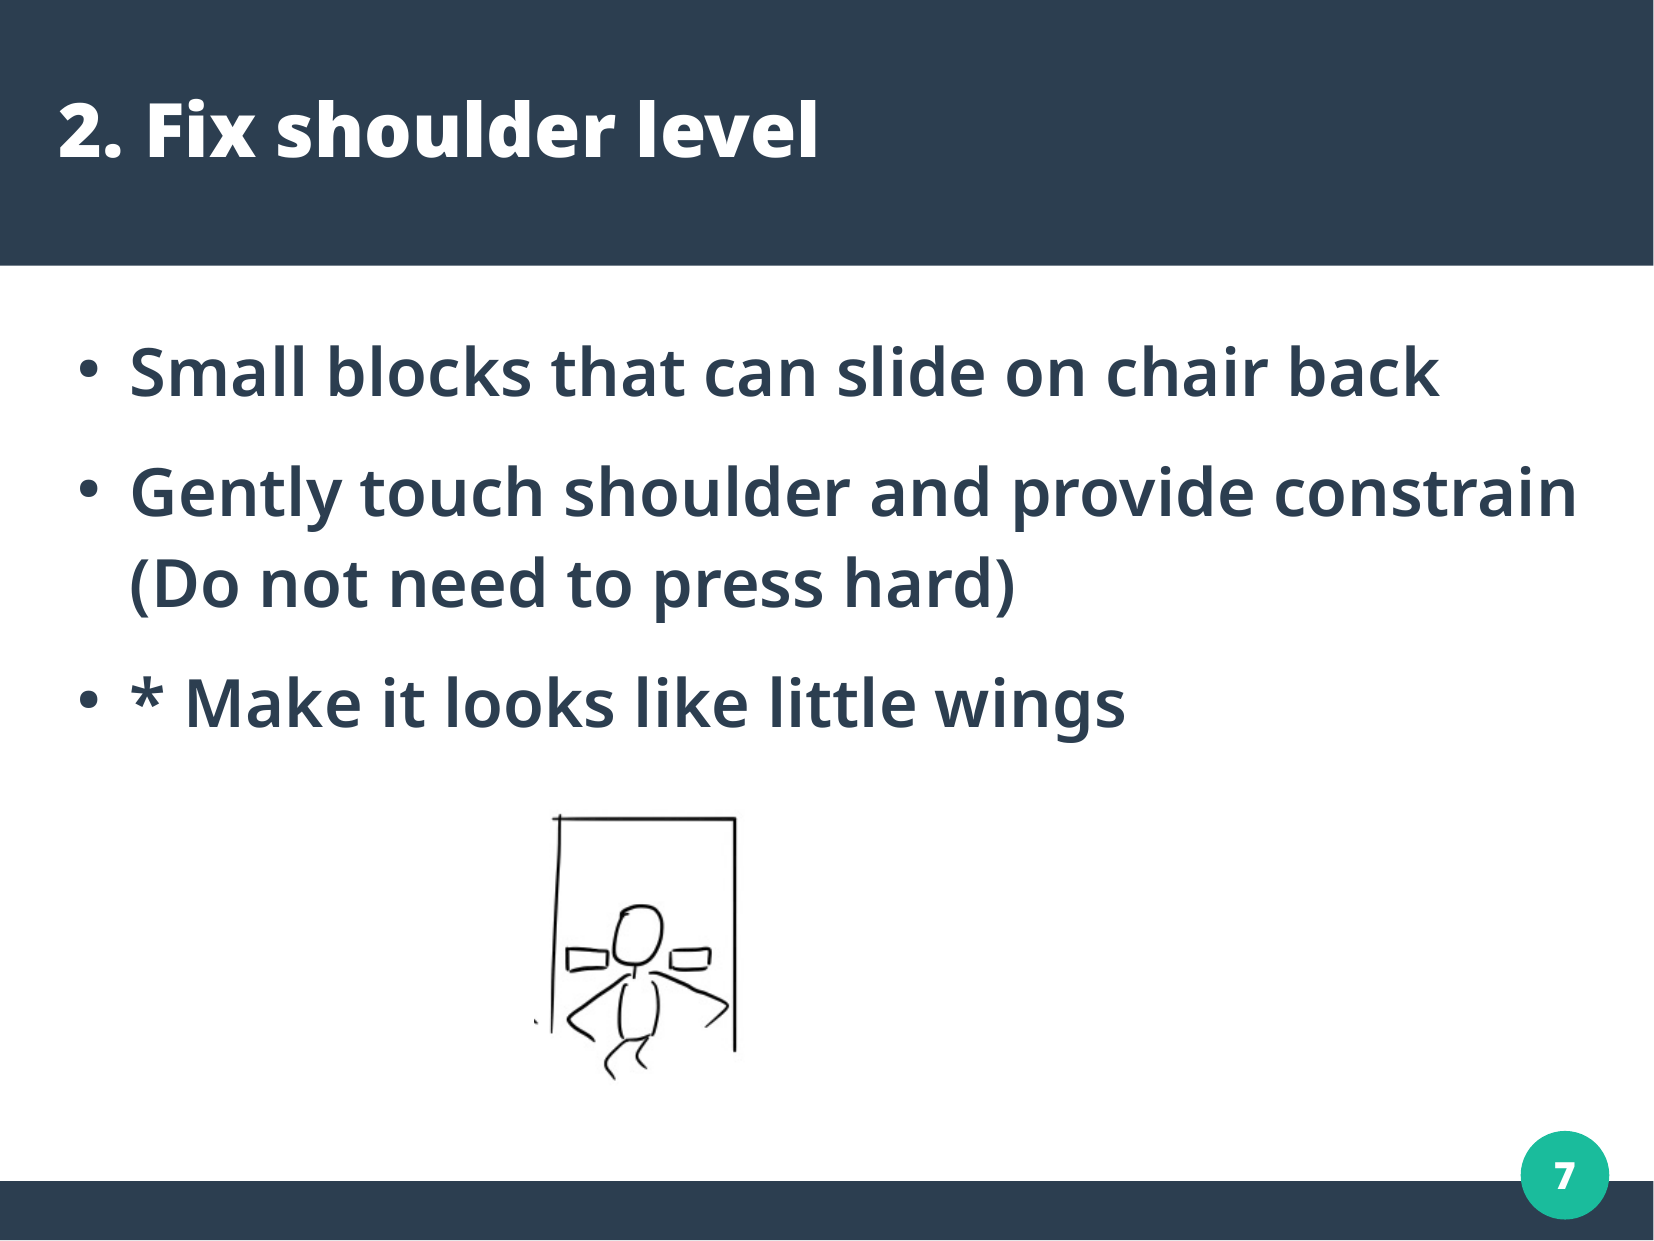

# 2. Fix shoulder level
Small blocks that can slide on chair back
Gently touch shoulder and provide constrain (Do not need to press hard)
* Make it looks like little wings
7